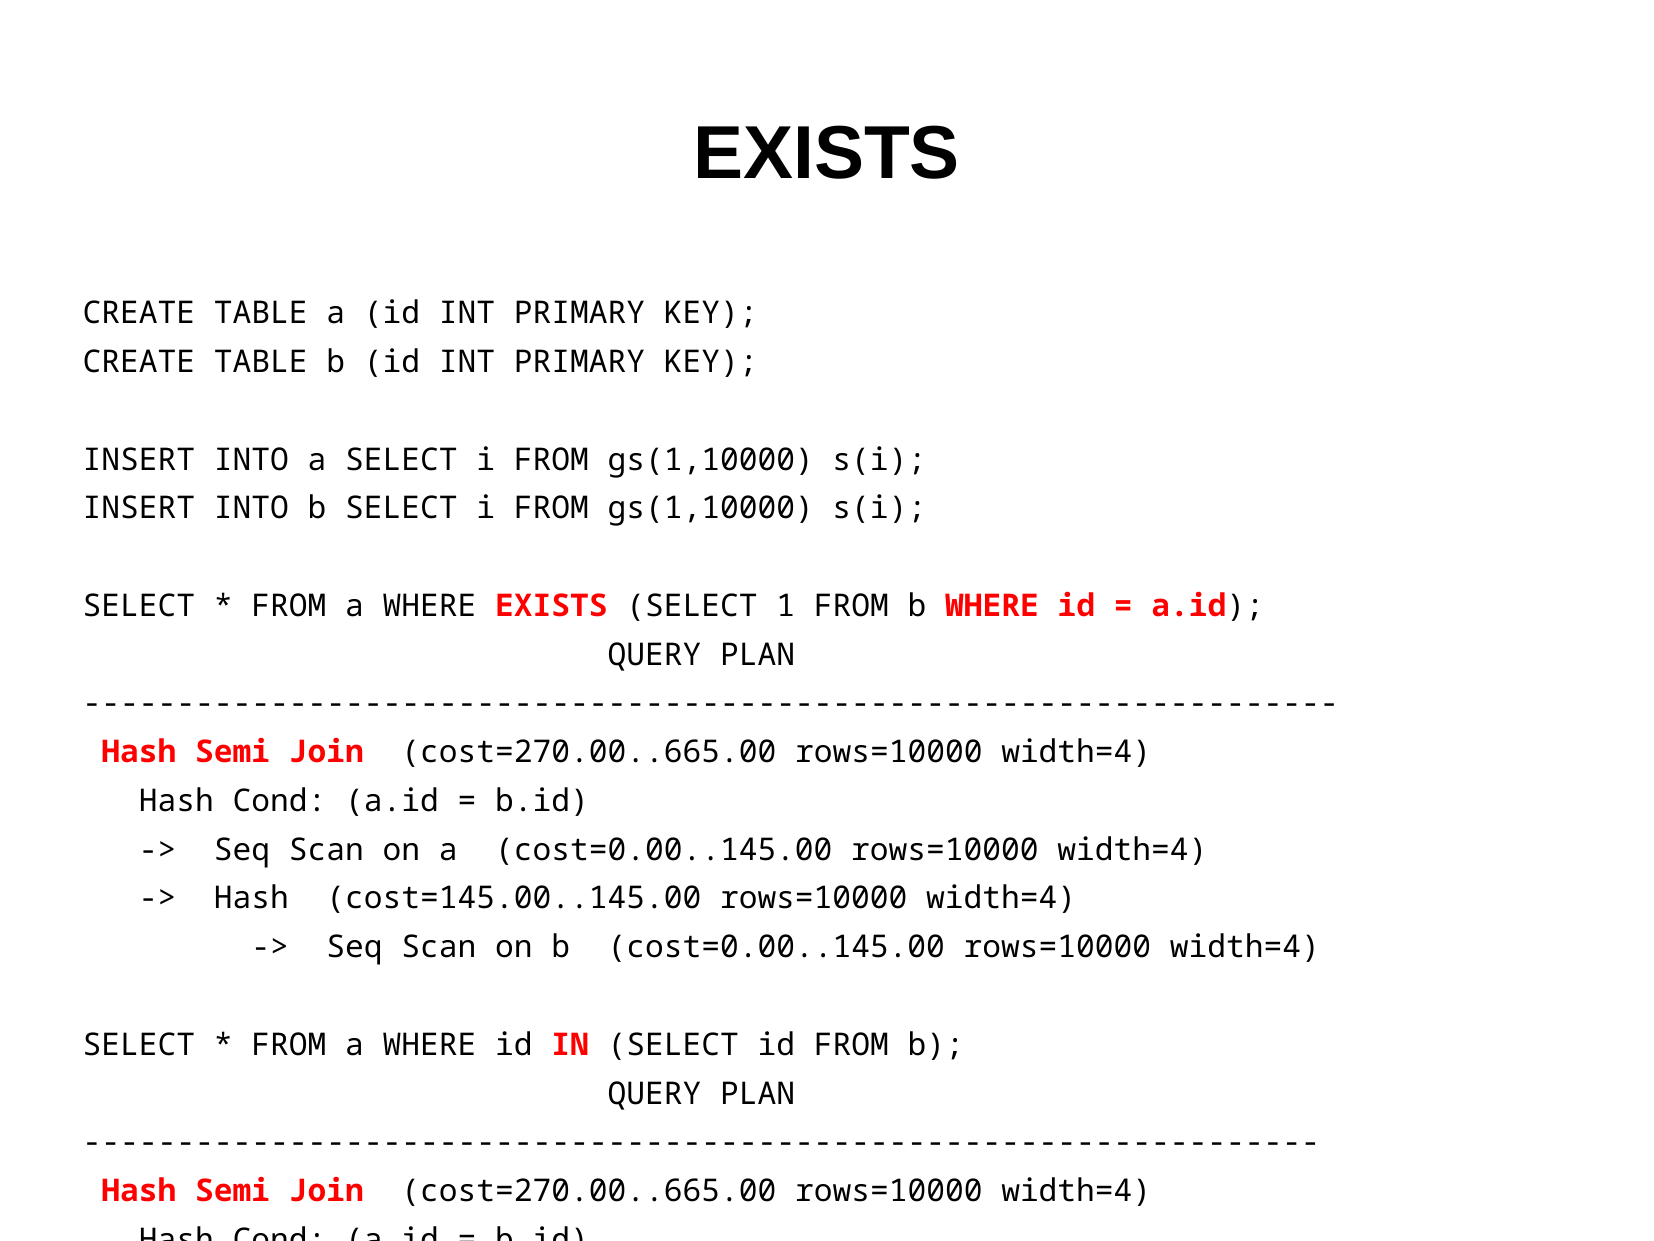

# EXISTS
CREATE TABLE a (id INT PRIMARY KEY);
CREATE TABLE b (id INT PRIMARY KEY);
INSERT INTO a SELECT i FROM gs(1,10000) s(i);
INSERT INTO b SELECT i FROM gs(1,10000) s(i);
SELECT * FROM a WHERE EXISTS (SELECT 1 FROM b WHERE id = a.id);
 QUERY PLAN
-------------------------------------------------------------------
 Hash Semi Join (cost=270.00..665.00 rows=10000 width=4)
 Hash Cond: (a.id = b.id)
 -> Seq Scan on a (cost=0.00..145.00 rows=10000 width=4)
 -> Hash (cost=145.00..145.00 rows=10000 width=4)
 -> Seq Scan on b (cost=0.00..145.00 rows=10000 width=4)
SELECT * FROM a WHERE id IN (SELECT id FROM b);
 QUERY PLAN
------------------------------------------------------------------
 Hash Semi Join (cost=270.00..665.00 rows=10000 width=4)
 Hash Cond: (a.id = b.id)
 -> Seq Scan on a (cost=0.00..145.00 rows=10000 width=4)
 -> Hash (cost=145.00..145.00 rows=10000 width=4)
 -> Seq Scan on b (cost=0.00..145.00 rows=10000 width=4)